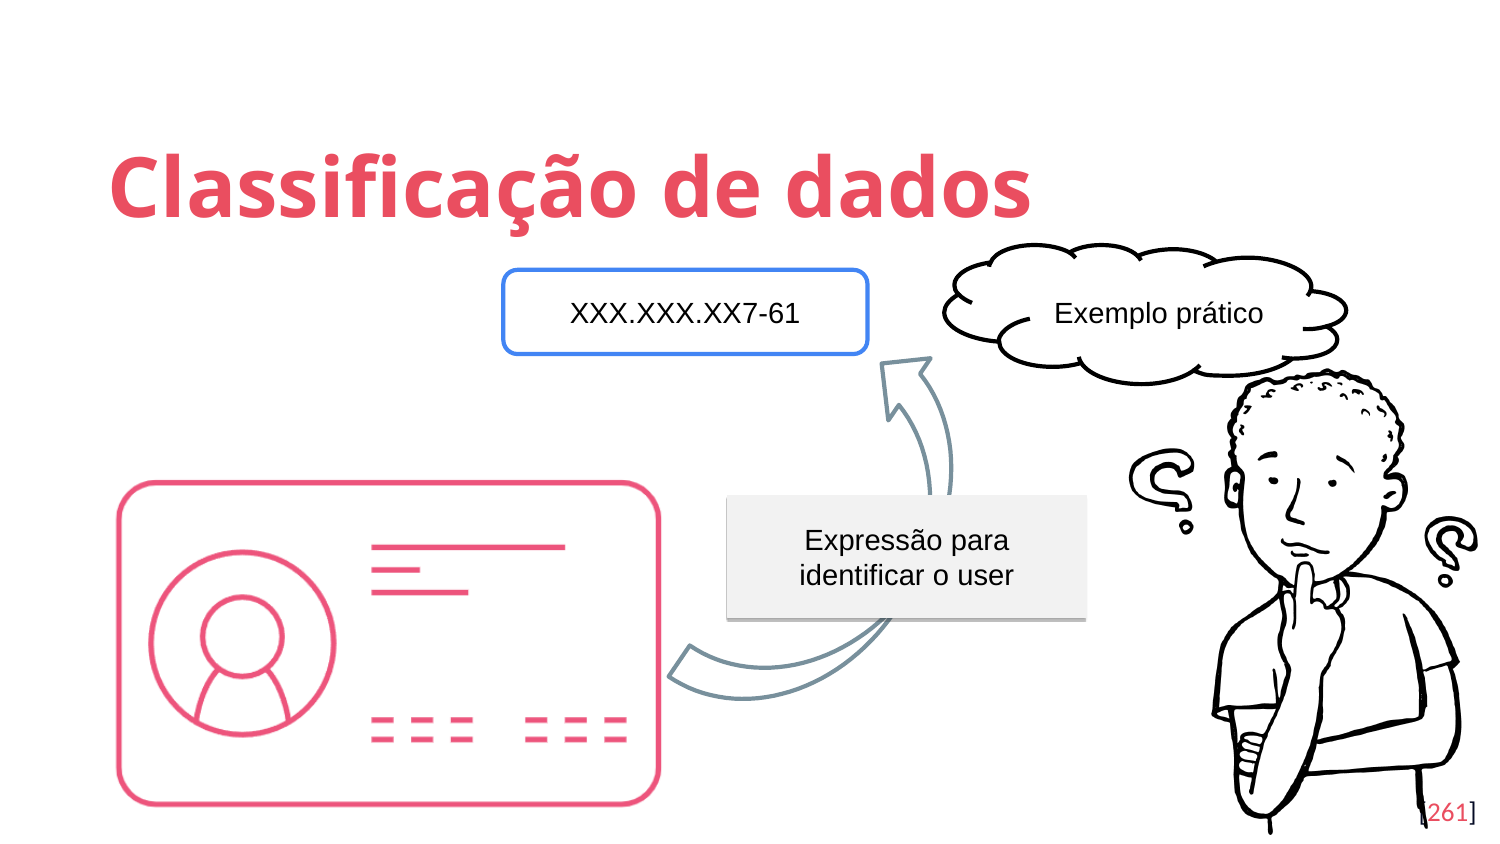

Classificação de dados
Exemplo prático
XXX.XXX.XX7-61
Expressão para identificar o user